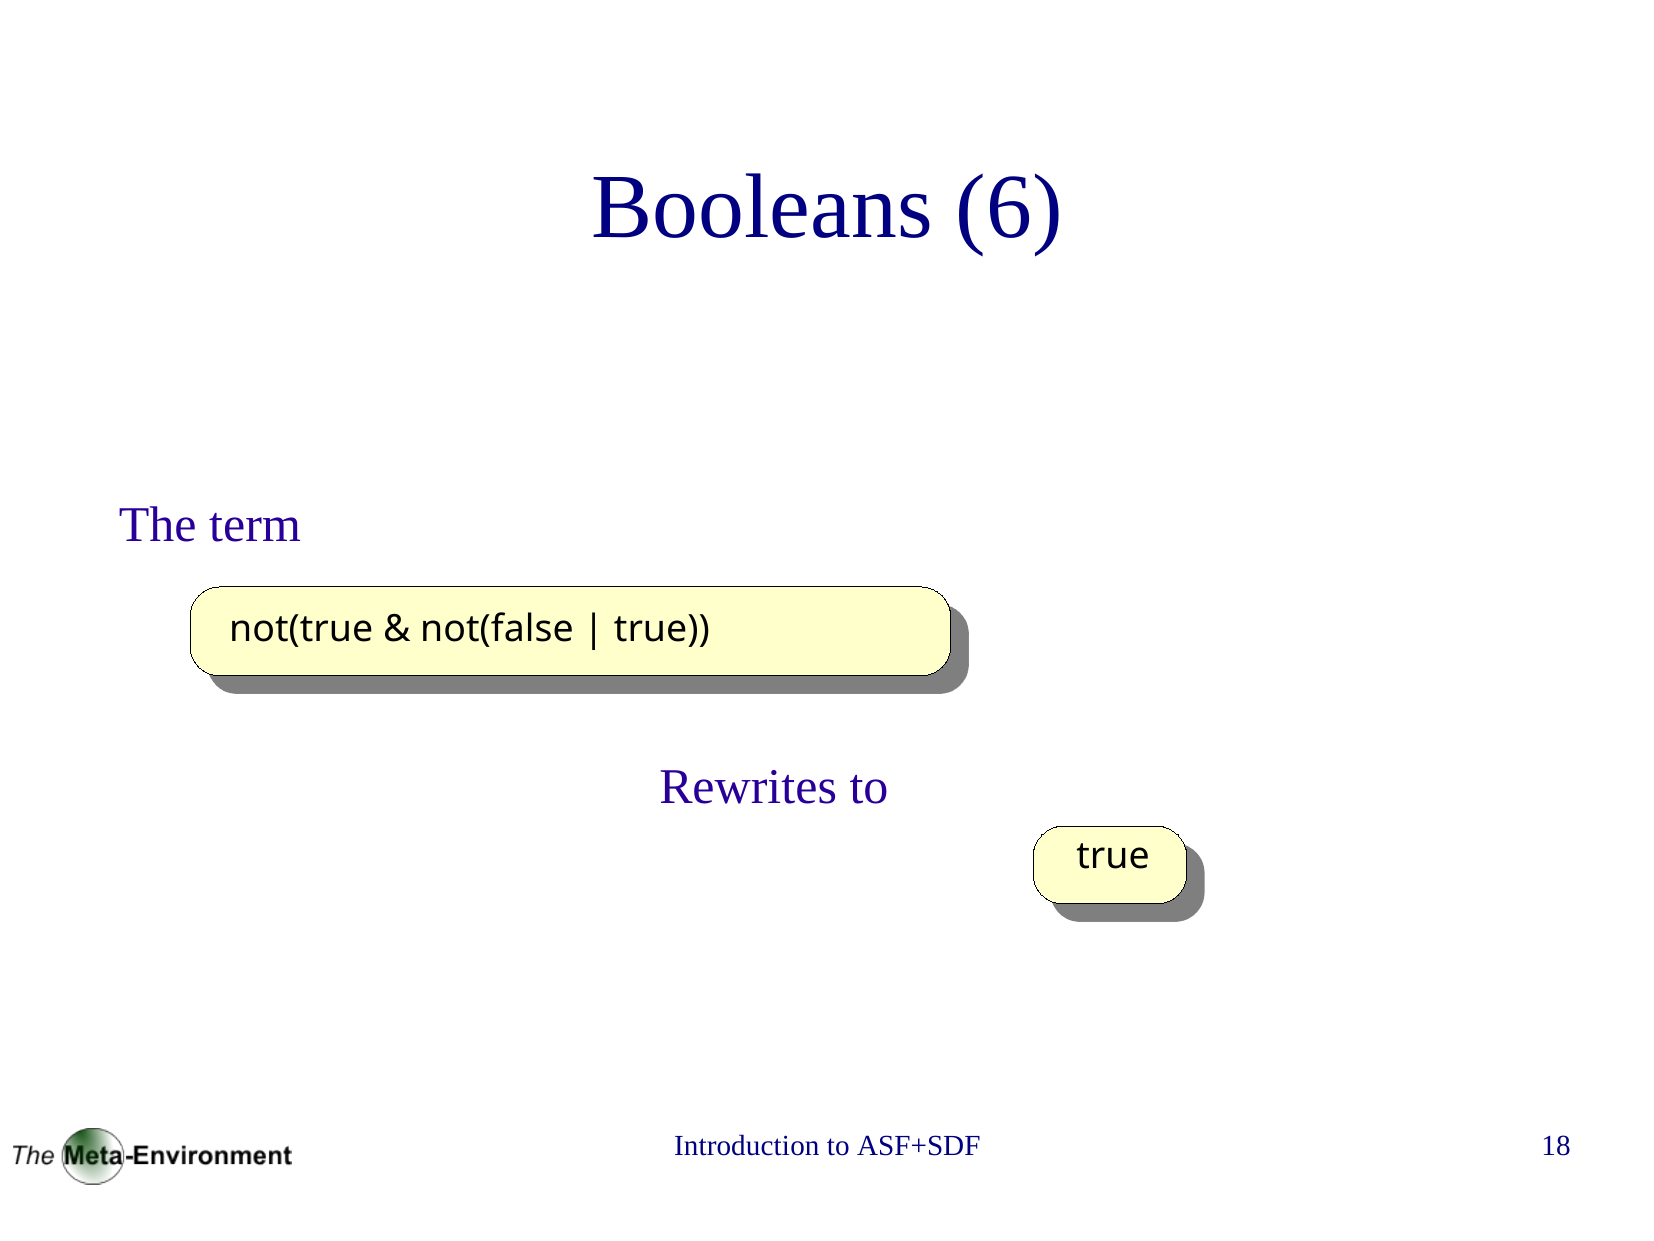

# Booleans (6)
The term
not(true & not(false | true))
Rewrites to
true
18